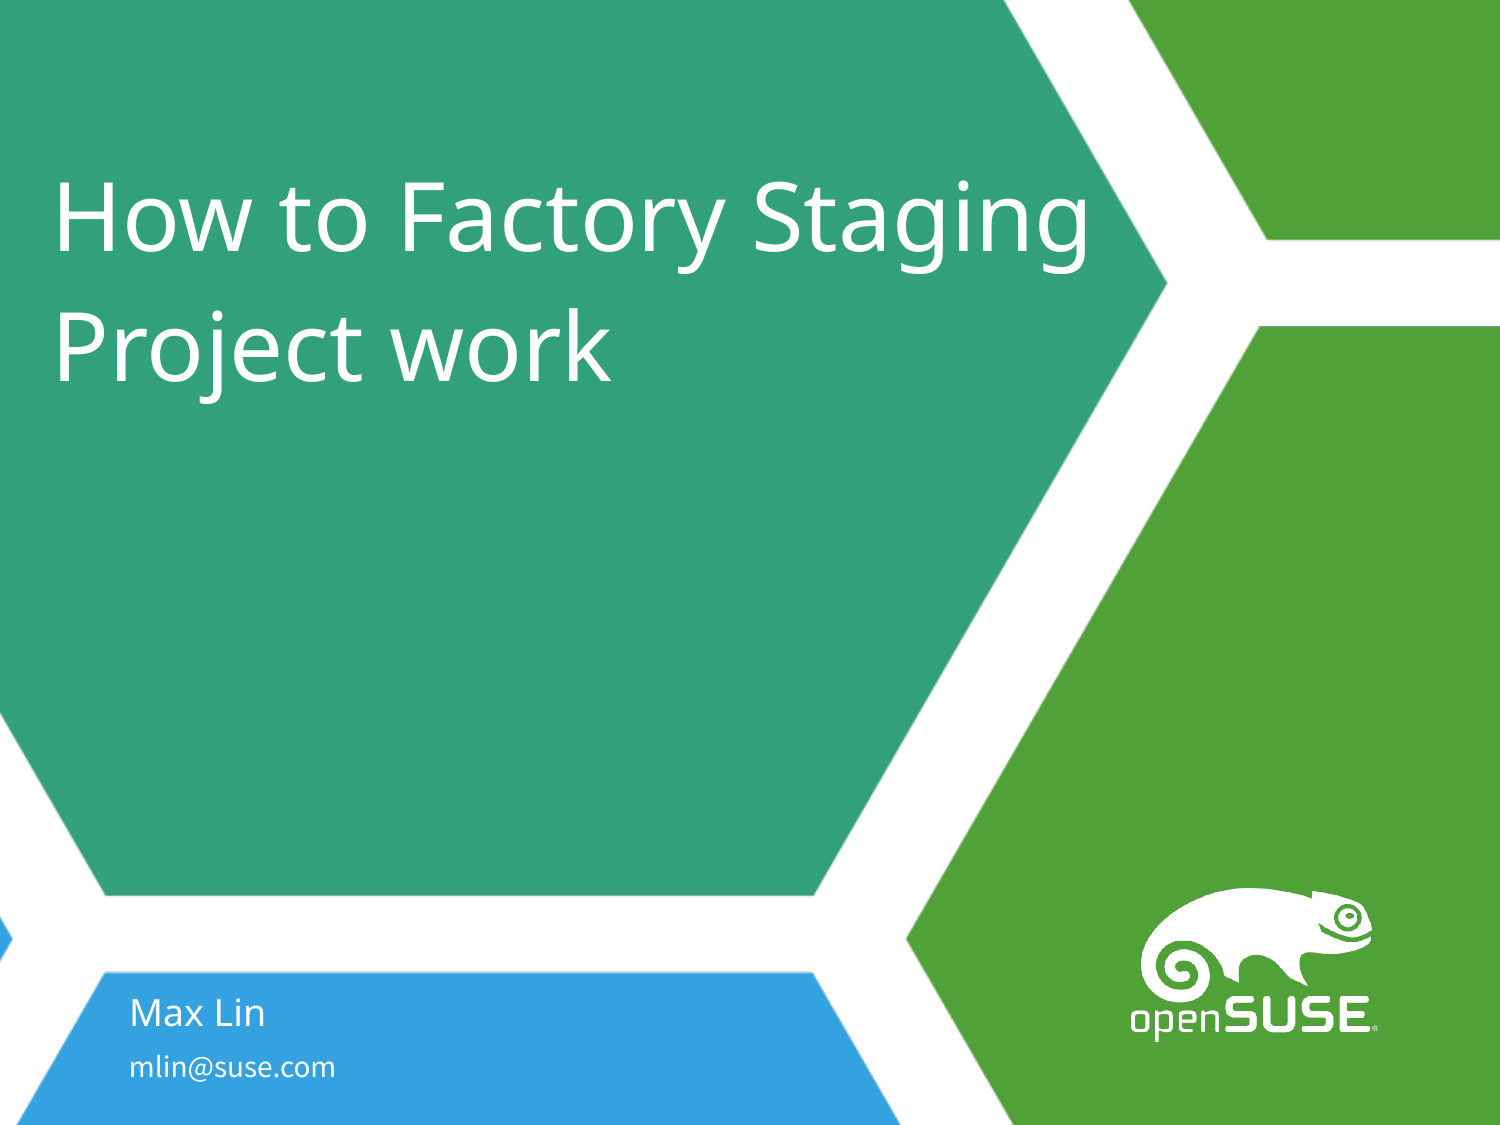

# How to Factory Staging Project work
Max Lin
mlin@suse.com